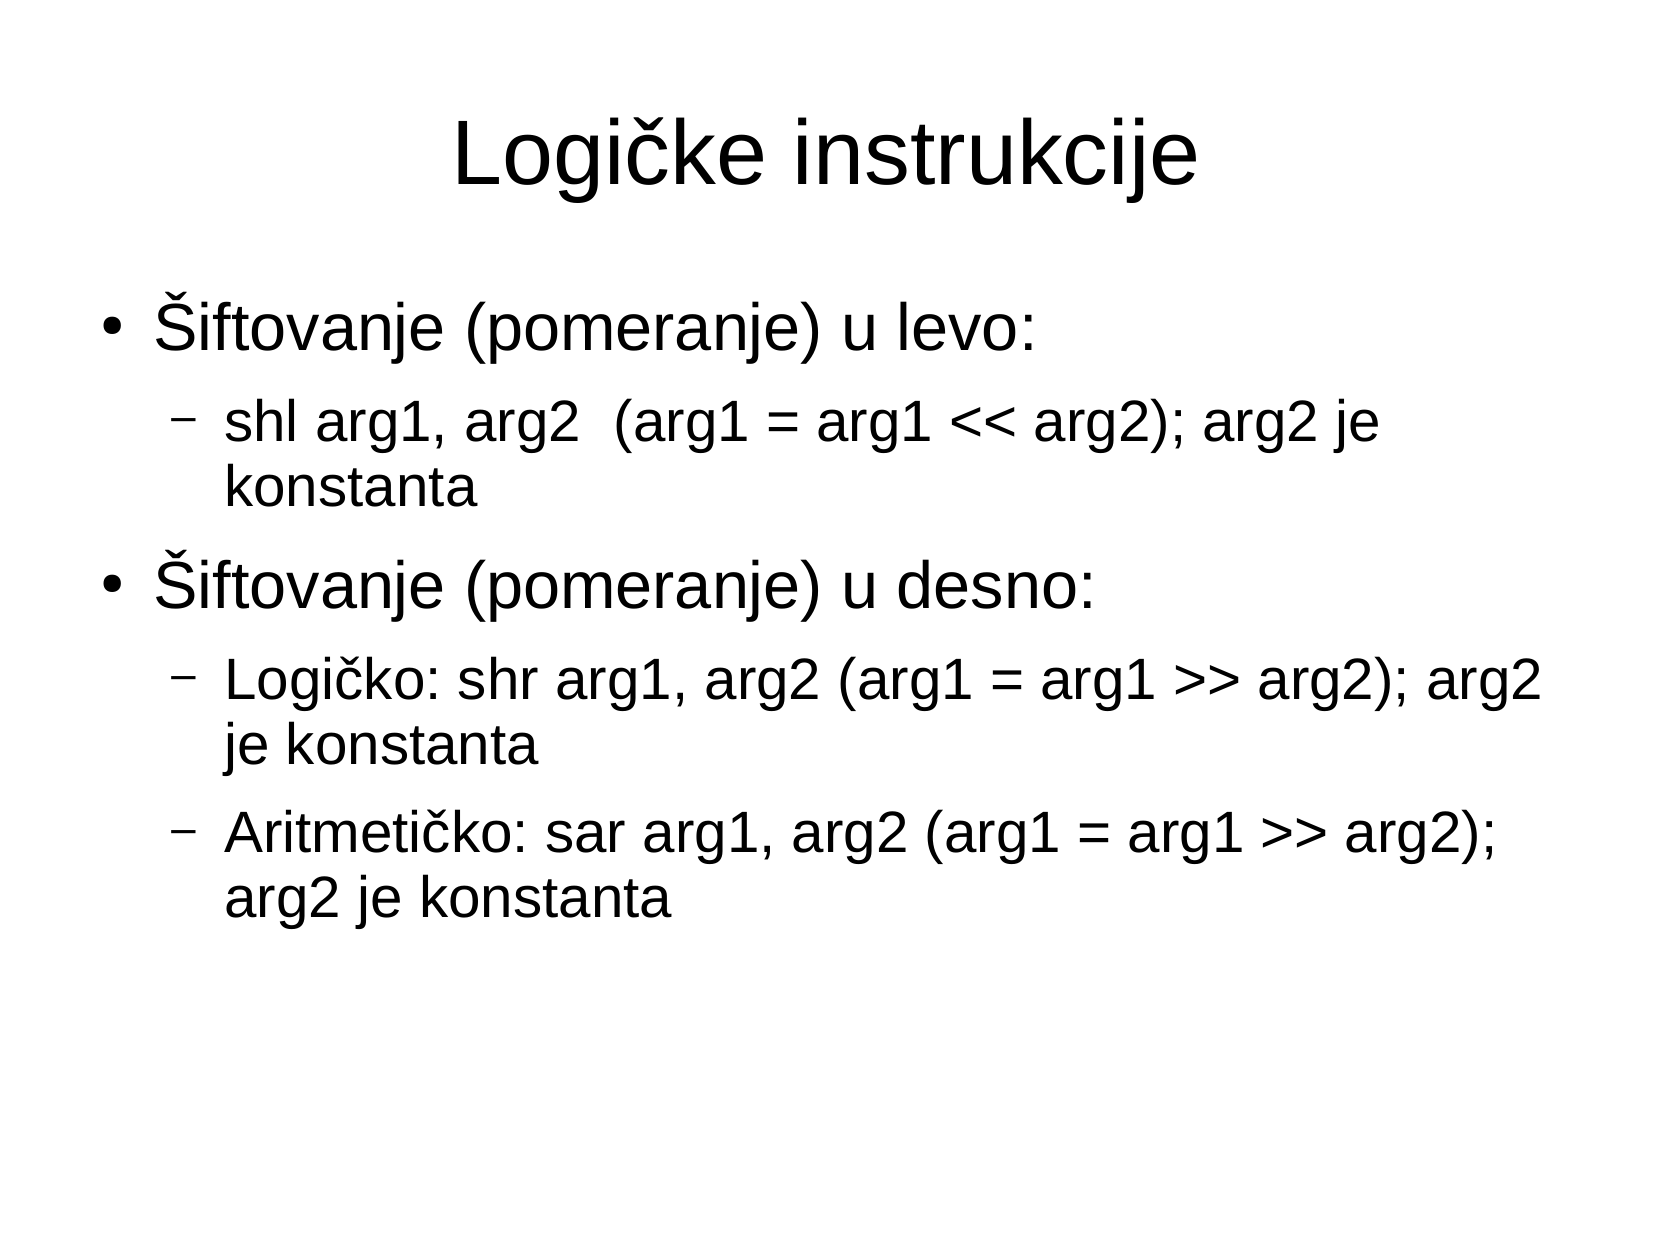

# Logičke instrukcije
Šiftovanje (pomeranje) u levo:
shl arg1, arg2 (arg1 = arg1 << arg2); arg2 je konstanta
Šiftovanje (pomeranje) u desno:
Logičko: shr arg1, arg2 (arg1 = arg1 >> arg2); arg2 je konstanta
Aritmetičko: sar arg1, arg2 (arg1 = arg1 >> arg2); arg2 je konstanta